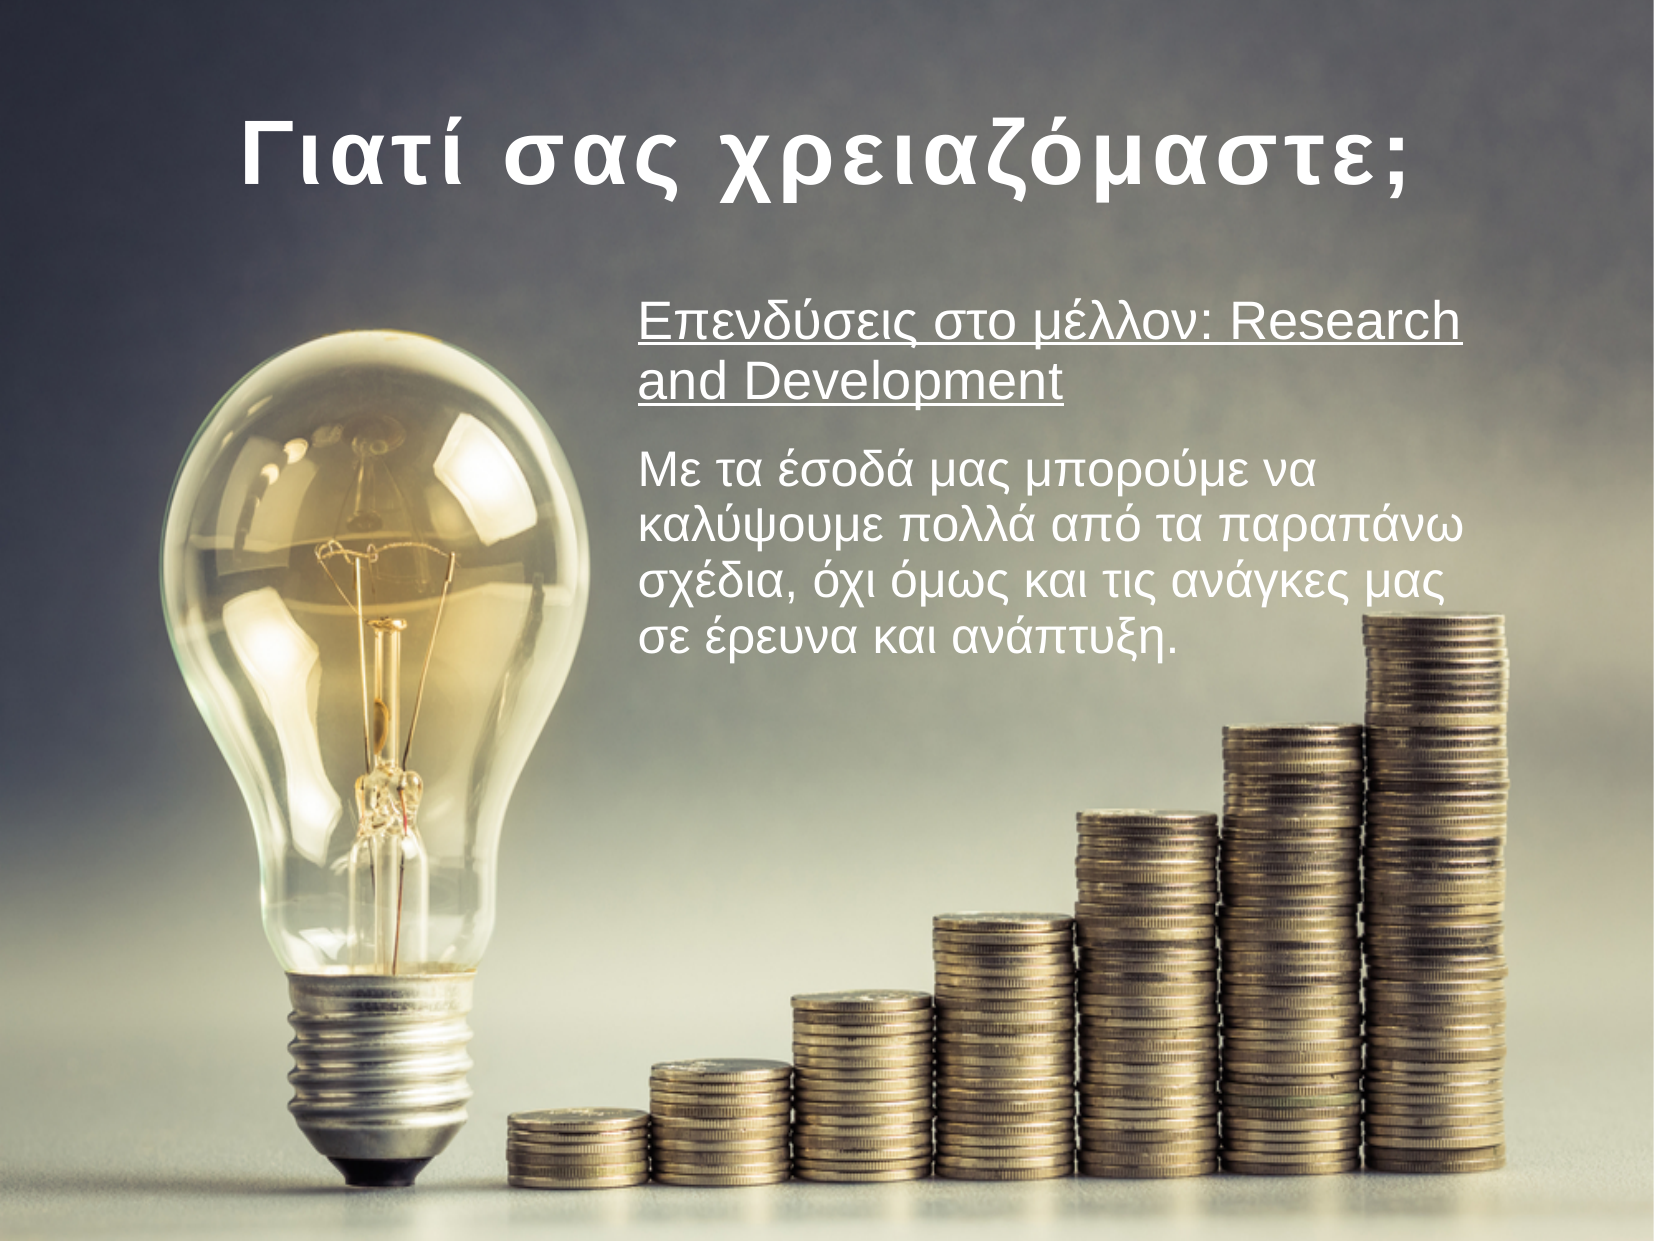

# Γιατί σας χρειαζόμαστε;
Επενδύσεις στο μέλλον: Research and Development
Με τα έσοδά μας μπορούμε να καλύψουμε πολλά από τα παραπάνω σχέδια, όχι όμως και τις ανάγκες μας σε έρευνα και ανάπτυξη.